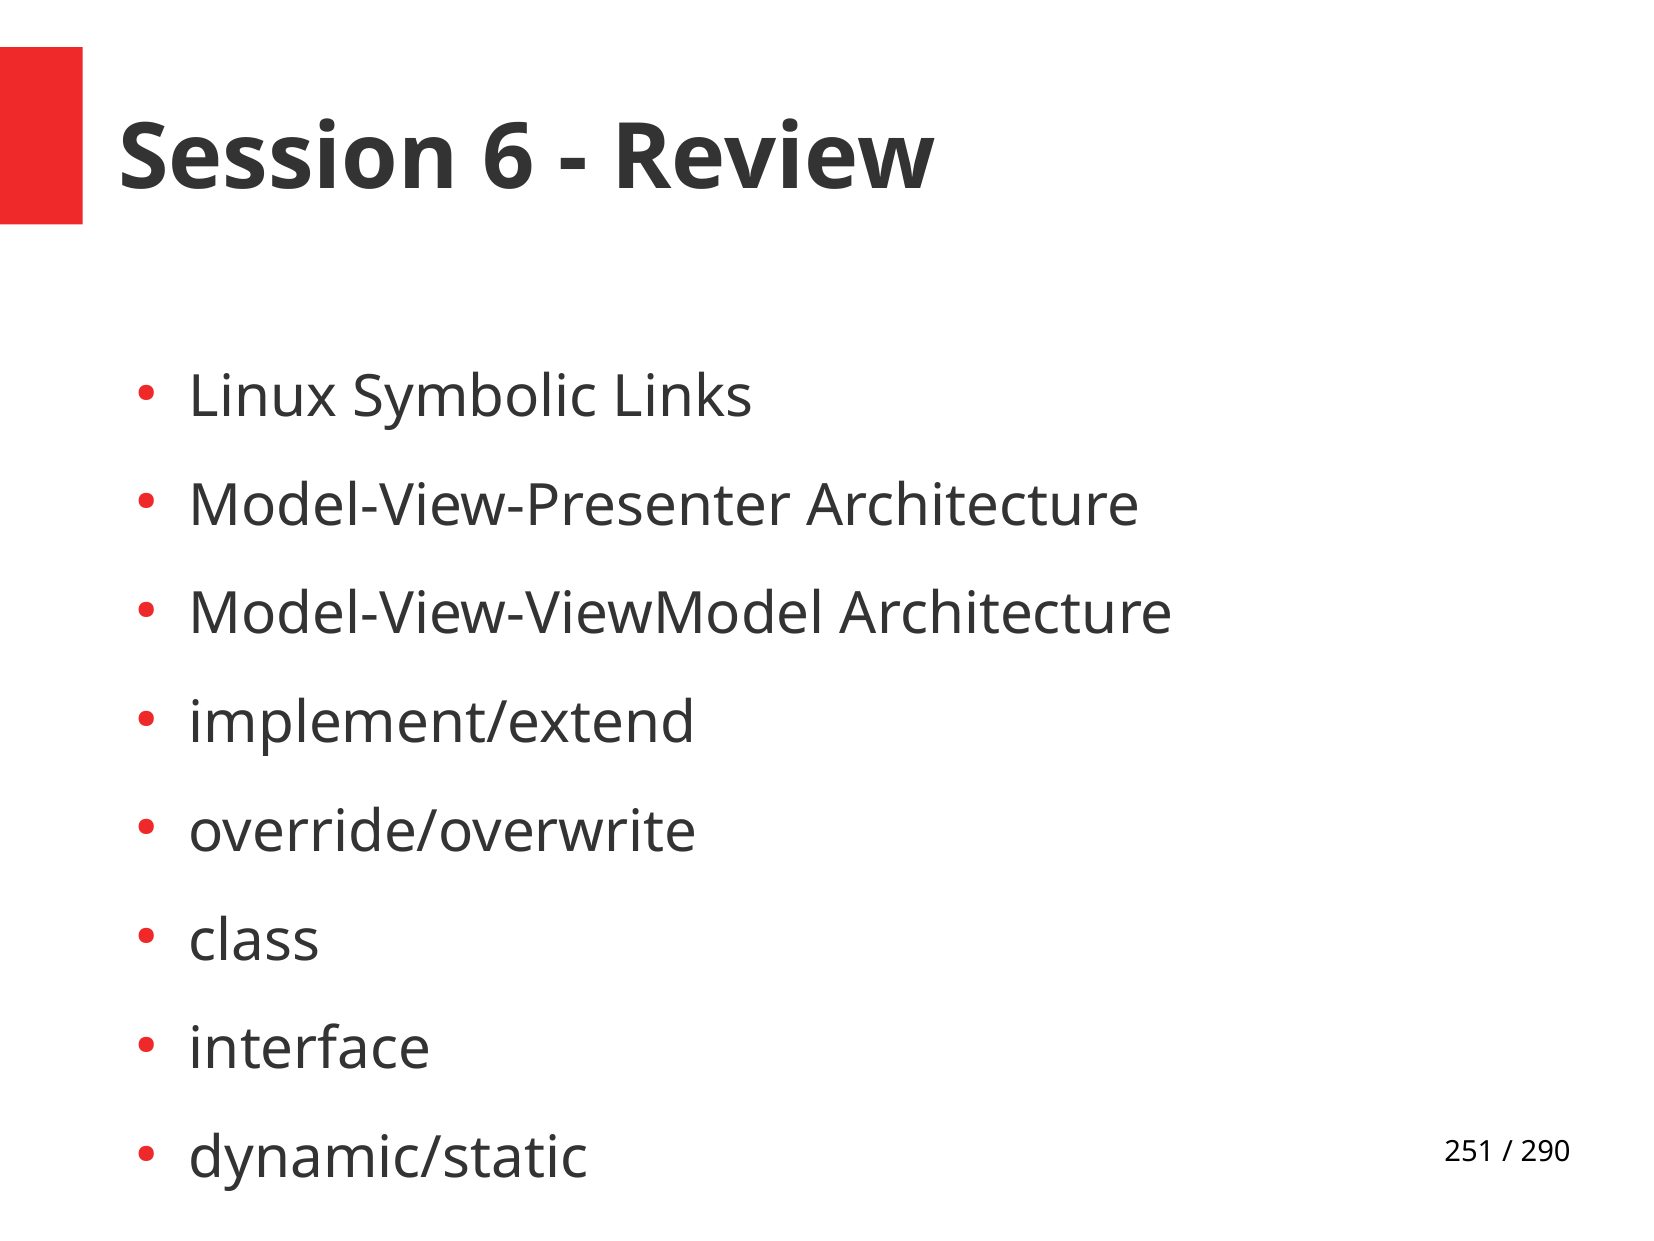

# Session 6 - Review
Linux Symbolic Links
Model-View-Presenter Architecture
Model-View-ViewModel Architecture
implement/extend
override/overwrite
class
interface
dynamic/static
251